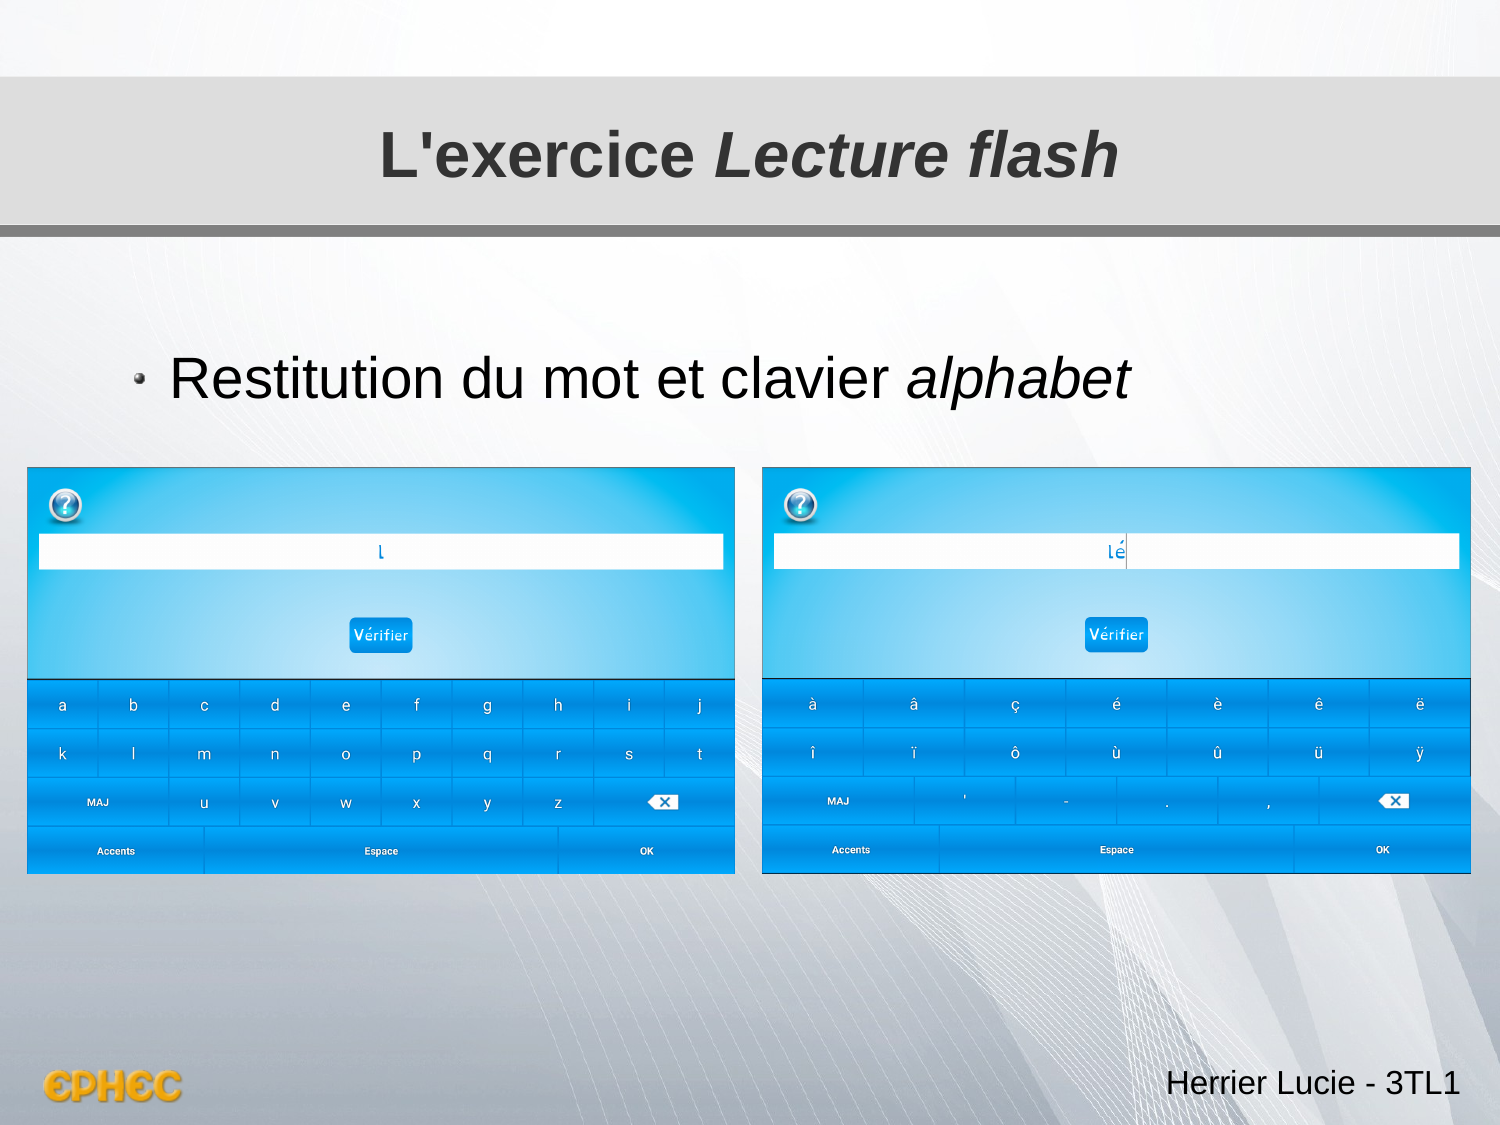

# L'exercice Lecture flash
Restitution du mot et clavier alphabet
Herrier Lucie - 3TL1